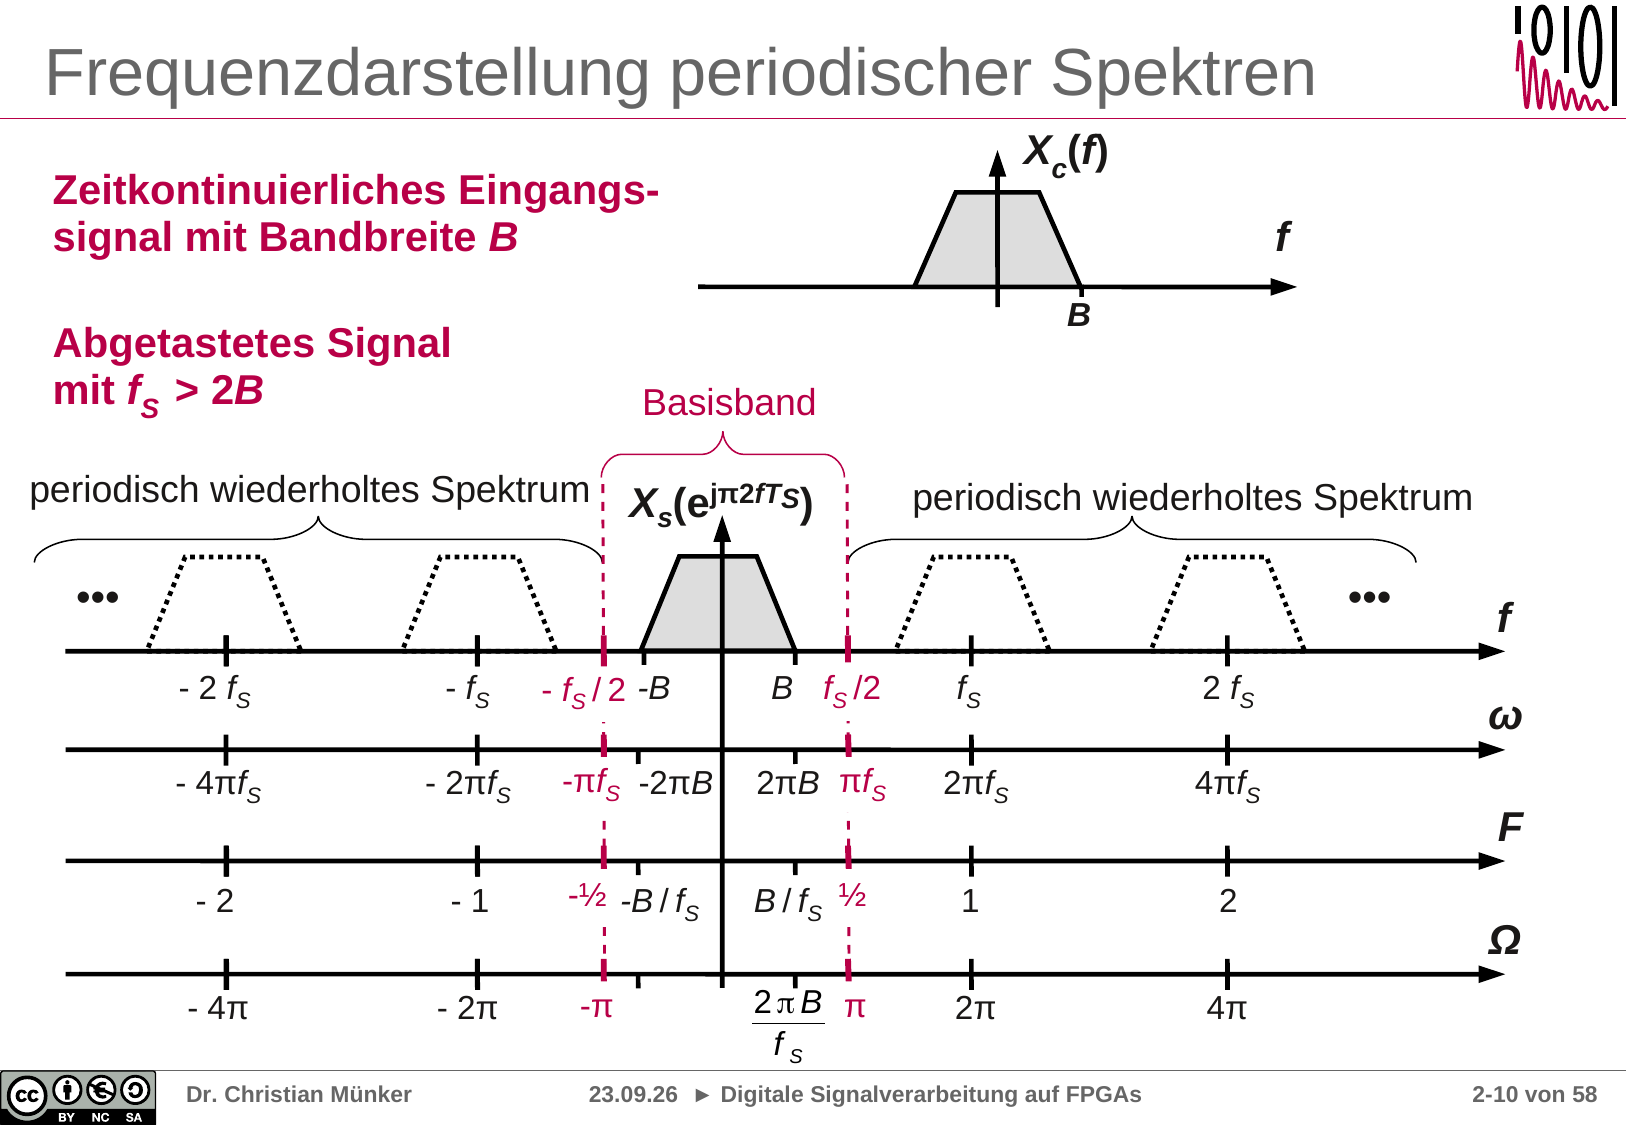

# Frequenzdarstellung periodischer Spektren
Xc(f)
f
B
Zeitkontinuierliches Eingangs-signal mit Bandbreite B
Abgetastetes Signal
mit fS > 2B
Basisband
periodisch wiederholtes Spektrum
periodisch wiederholtes Spektrum
Xs(ejπ2fTS)
•••
•••
f
- 2 fS
- fS
- fS / 2
-B
B
fS /2
fS
2 fS
ω
- 4πfS
- 2πfS
-πfS
-2πB
2πB
πfS
2πfS
4πfS
F
-½
½
- 2
- 1
-B / fS
B / fS
1
2
Ω
- 4π
- 2π
-π
π
2π
4π